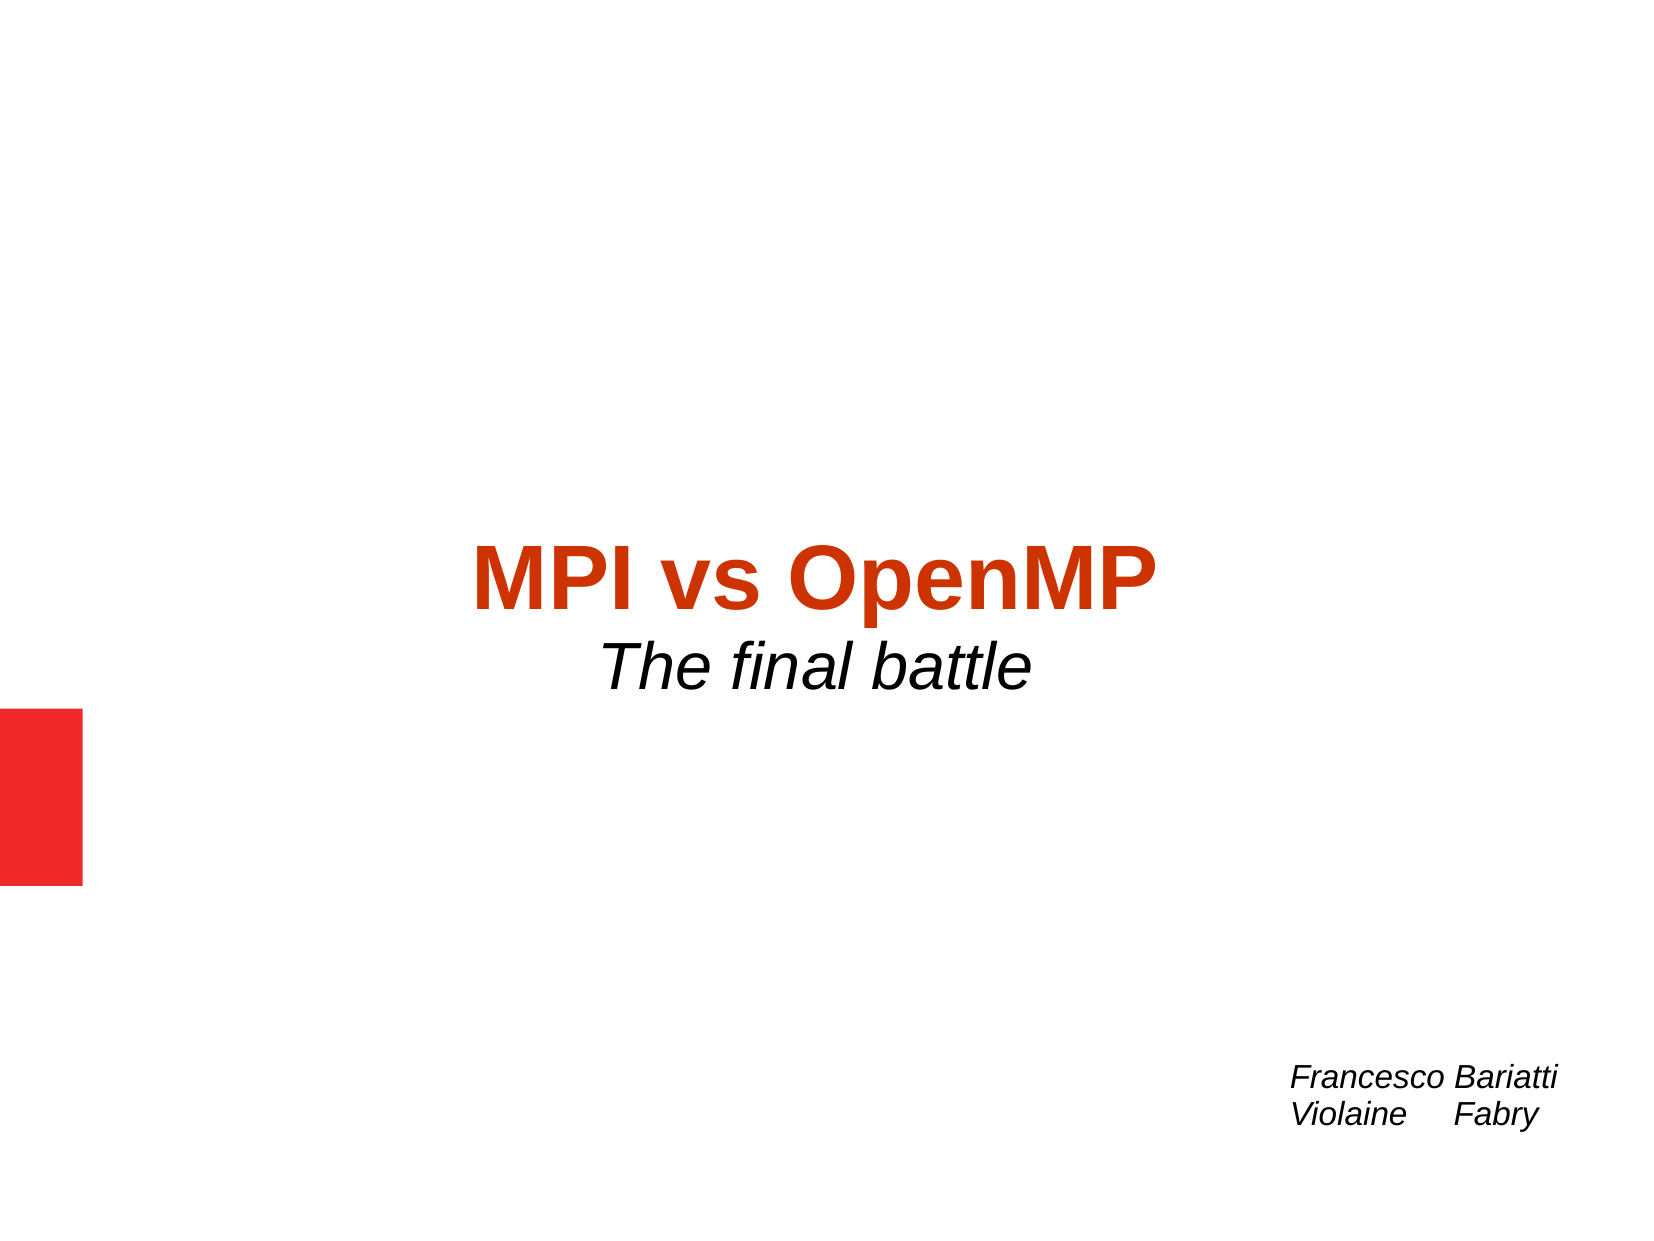

# MPI vs OpenMP
The final battle
Francesco Bariatti
Violaine Fabry